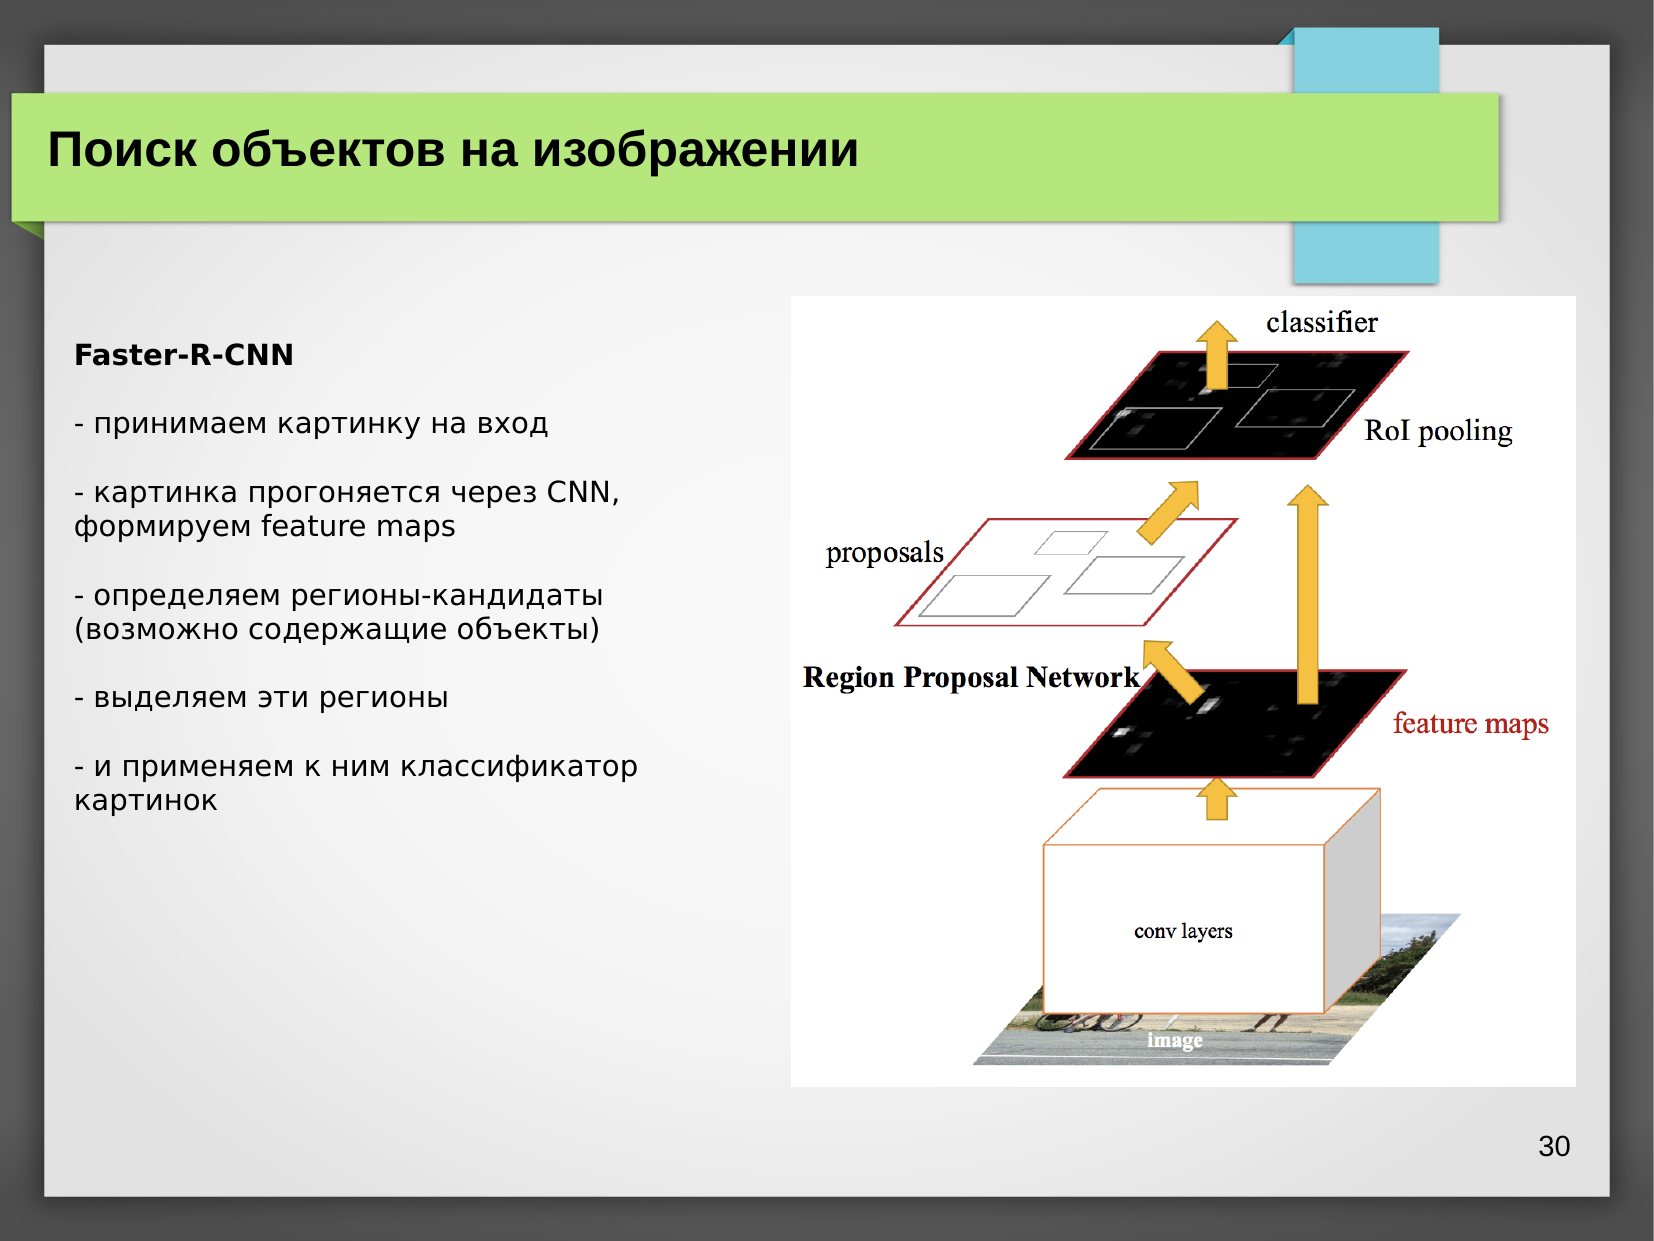

# Поиск объектов на изображении
Faster-R-CNN
- принимаем картинку на вход
- картинка прогоняется через CNN, формируем feature maps
- определяем регионы-кандидаты (возможно содержащие объекты)
- выделяем эти регионы
- и применяем к ним классификатор картинок
30